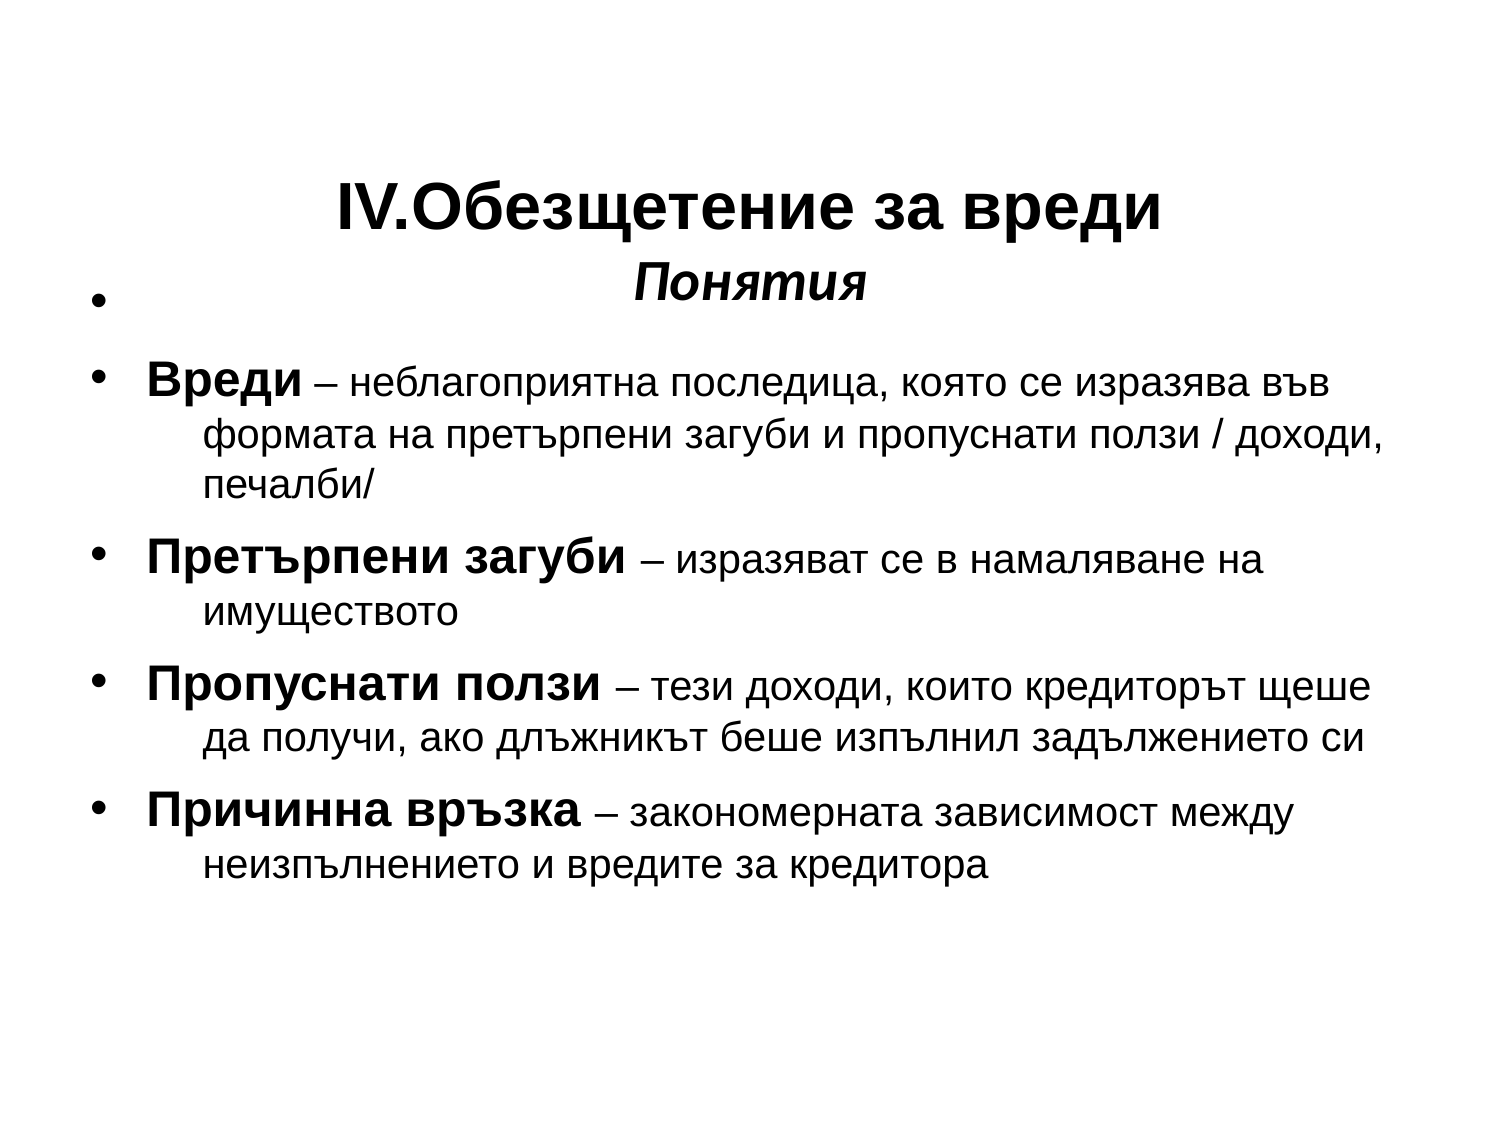

# IV.Обезщетение за вреди Понятия
Вреди – неблагоприятна последица, която се изразява във формата на претърпени загуби и пропуснати ползи / доходи, печалби/
Претърпени загуби – изразяват се в намаляване на имуществото
Пропуснати ползи – тези доходи, които кредиторът щеше да получи, ако длъжникът беше изпълнил задължението си
Причинна връзка – закономерната зависимост между неизпълнението и вредите за кредитора